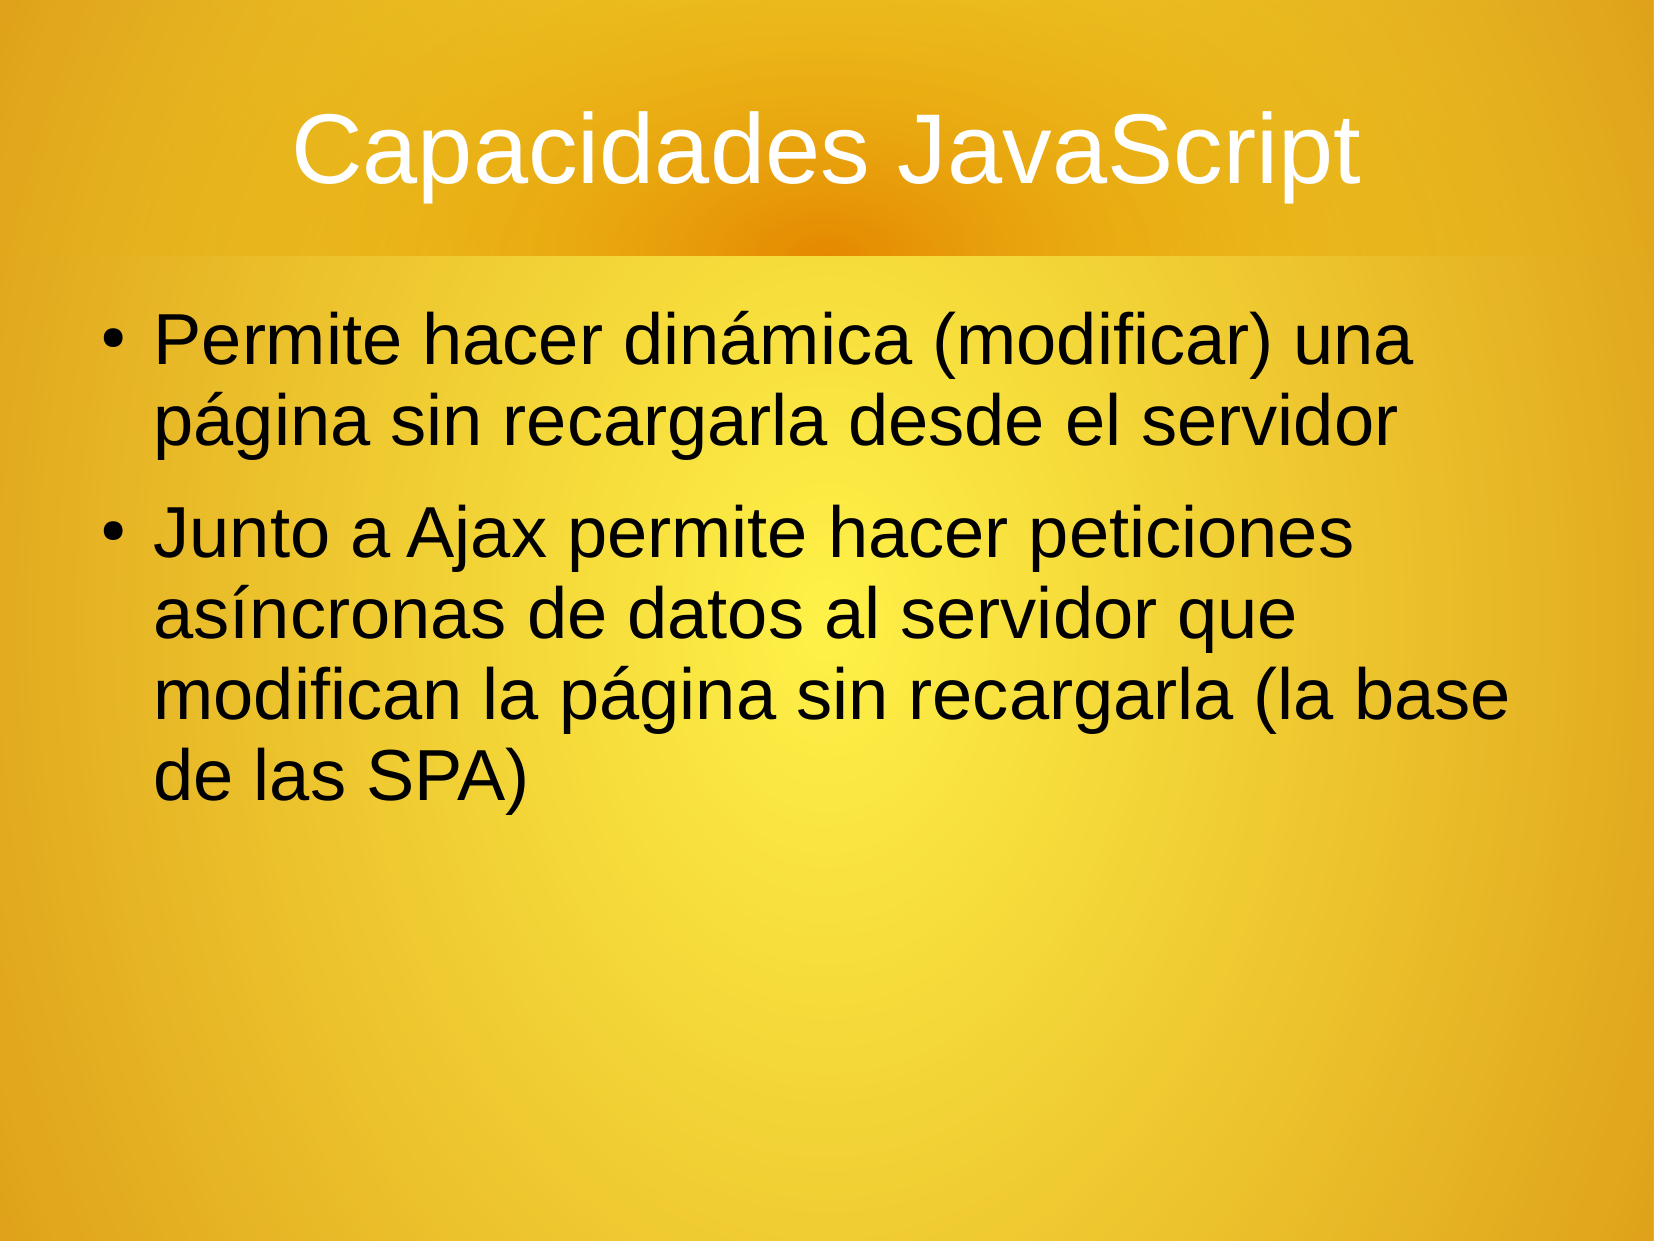

# Capacidades JavaScript
Permite hacer dinámica (modificar) una página sin recargarla desde el servidor
Junto a Ajax permite hacer peticiones asíncronas de datos al servidor que modifican la página sin recargarla (la base de las SPA)